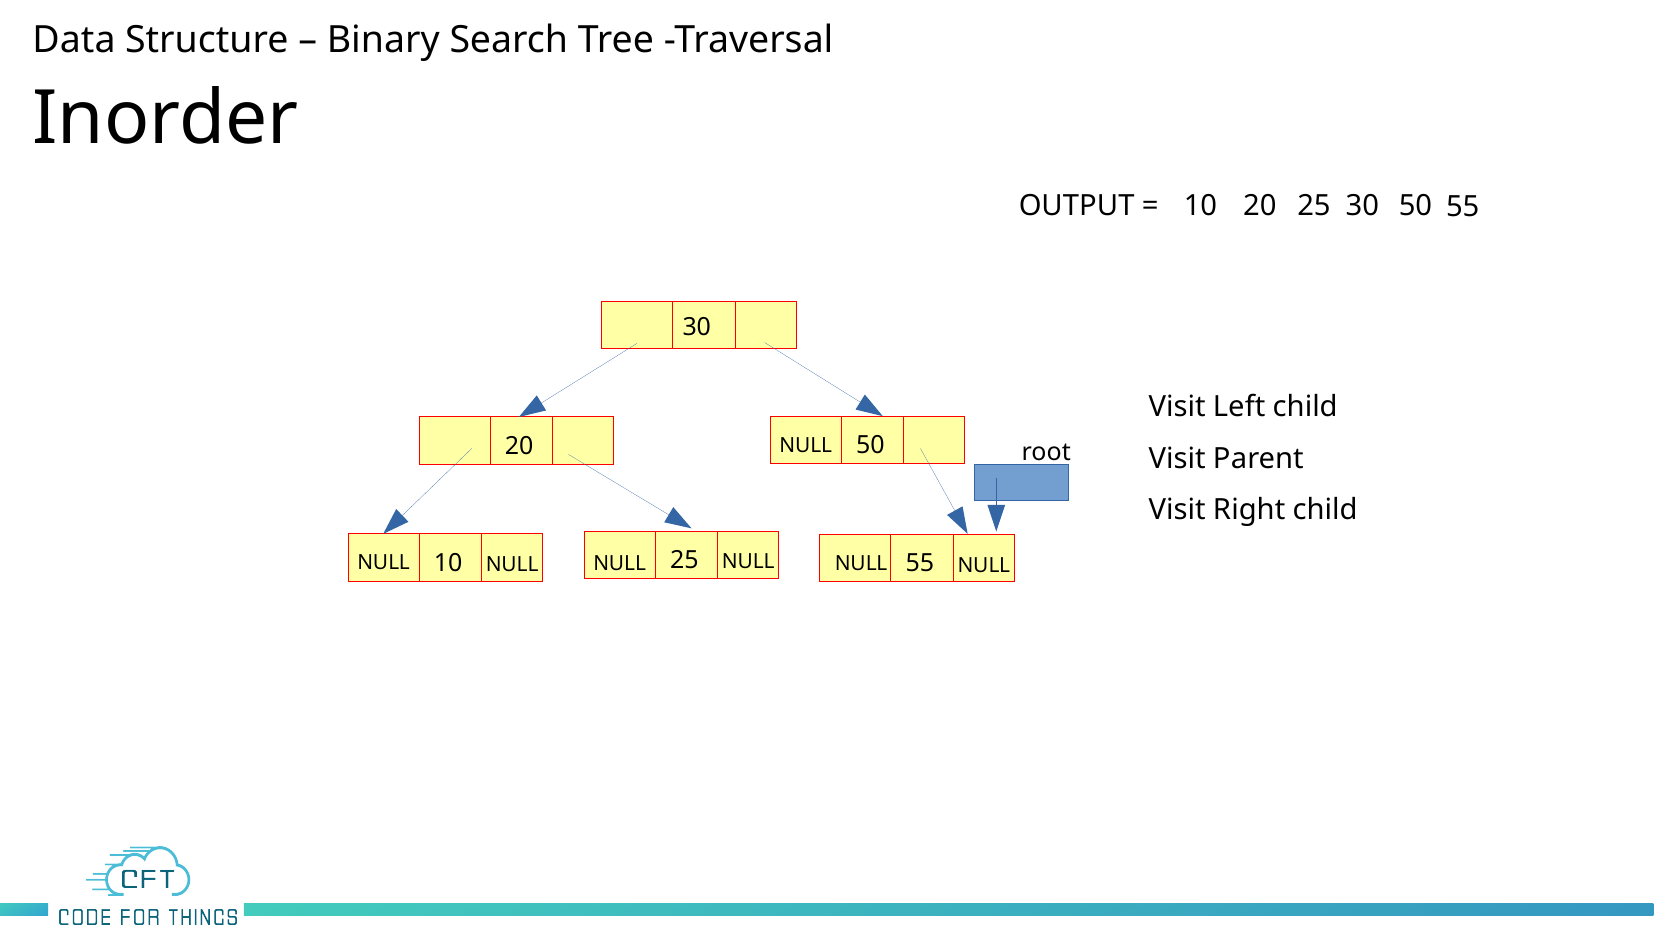

# Data Structure – Binary Search Tree -Traversal Inorder
OUTPUT =
10
20
25
30
50
55
30
Visit Left child
Visit Parent
Visit Right child
50
20
NULL
root
25
10
55
NULL
NULL
NULL
NULL
NULL
NULL